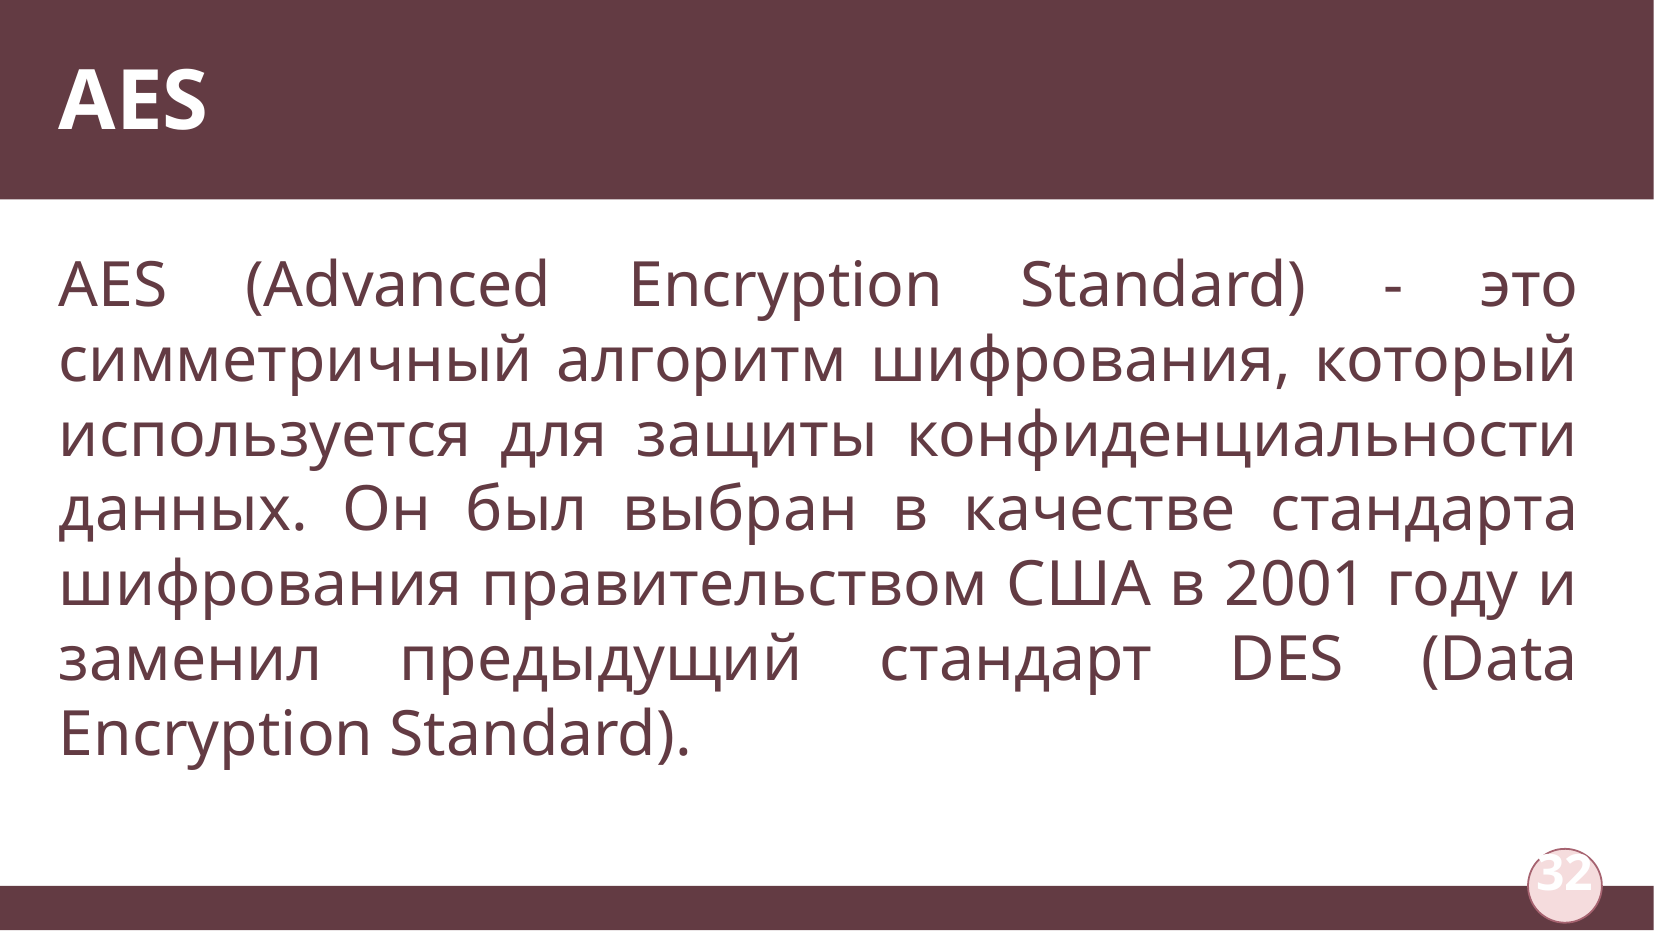

# AES
AES (Advanced Encryption Standard) - это симметричный алгоритм шифрования, который используется для защиты конфиденциальности данных. Он был выбран в качестве стандарта шифрования правительством США в 2001 году и заменил предыдущий стандарт DES (Data Encryption Standard).